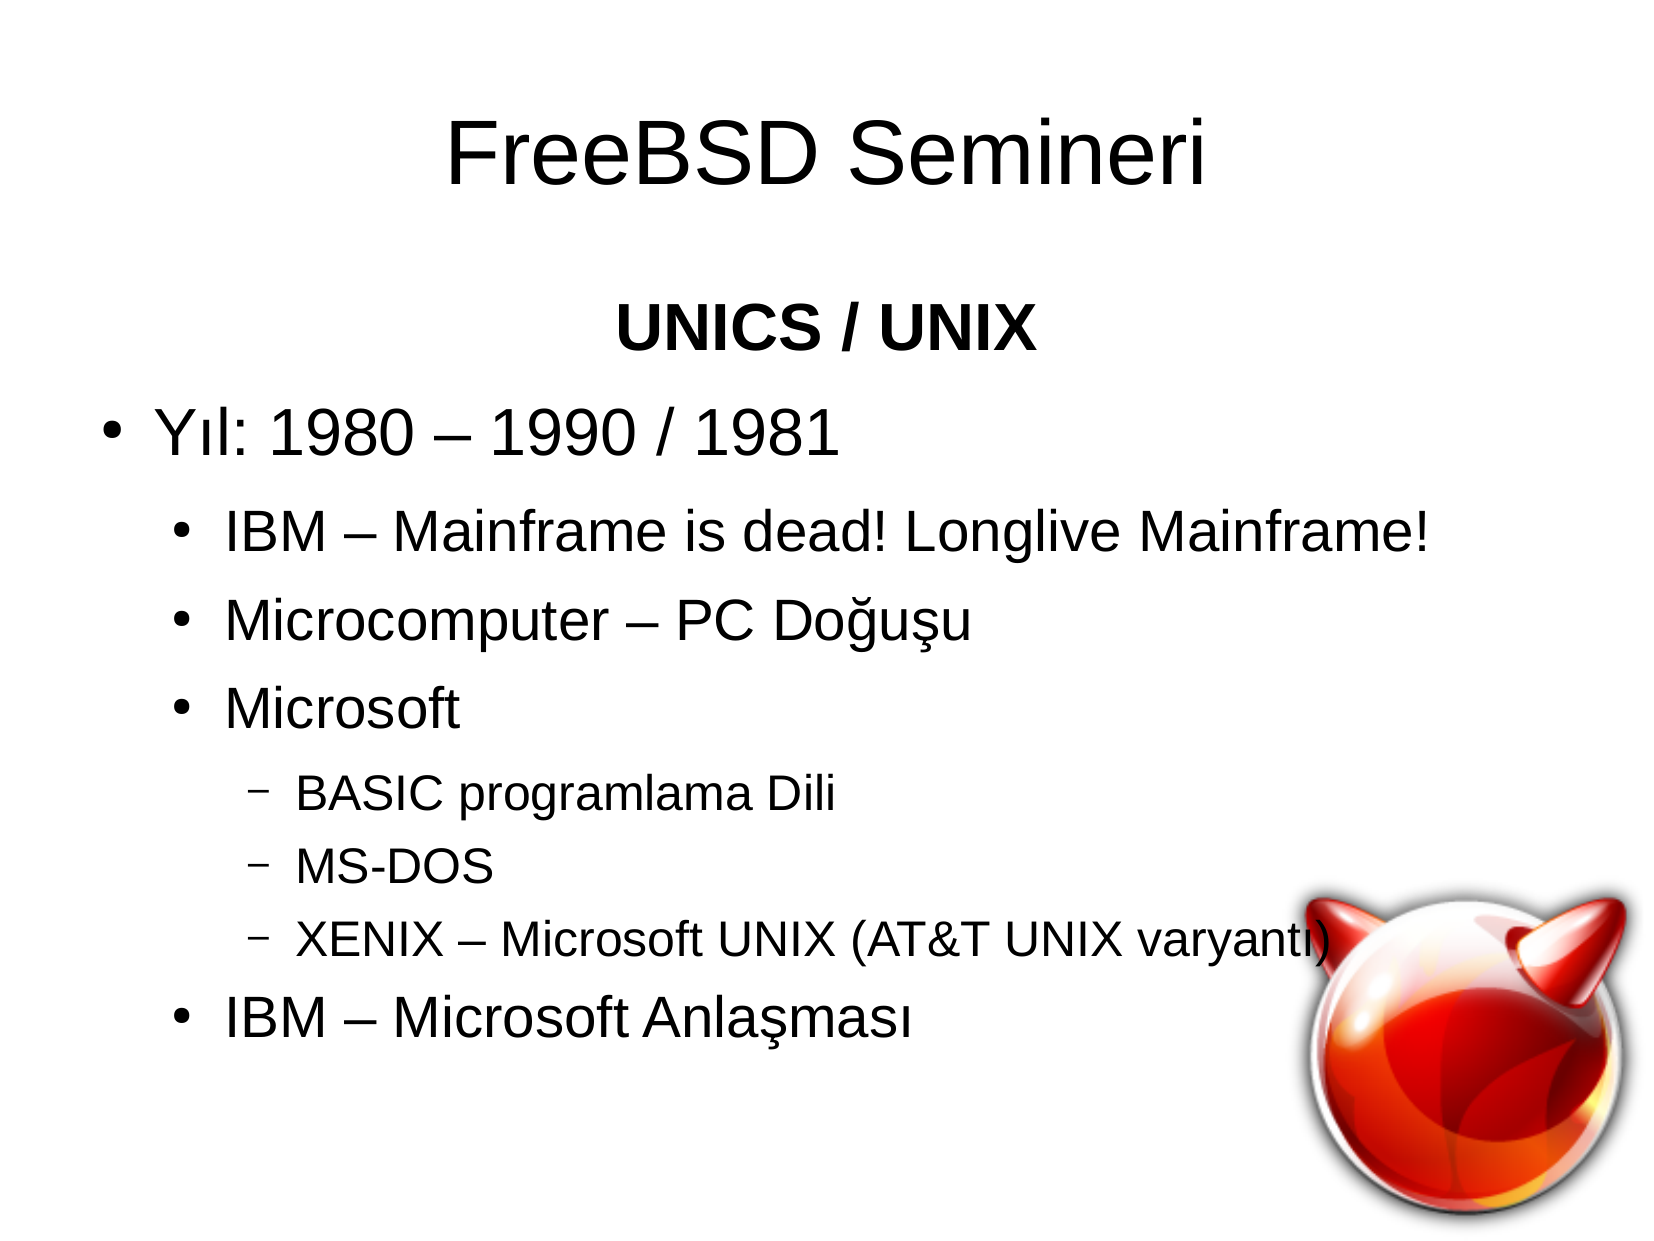

# FreeBSD Semineri
UNICS / UNIX
Yıl: 1980 – 1990 / 1981
IBM – Mainframe is dead! Longlive Mainframe!
Microcomputer – PC Doğuşu
Microsoft
BASIC programlama Dili
MS-DOS
XENIX – Microsoft UNIX (AT&T UNIX varyantı)
IBM – Microsoft Anlaşması